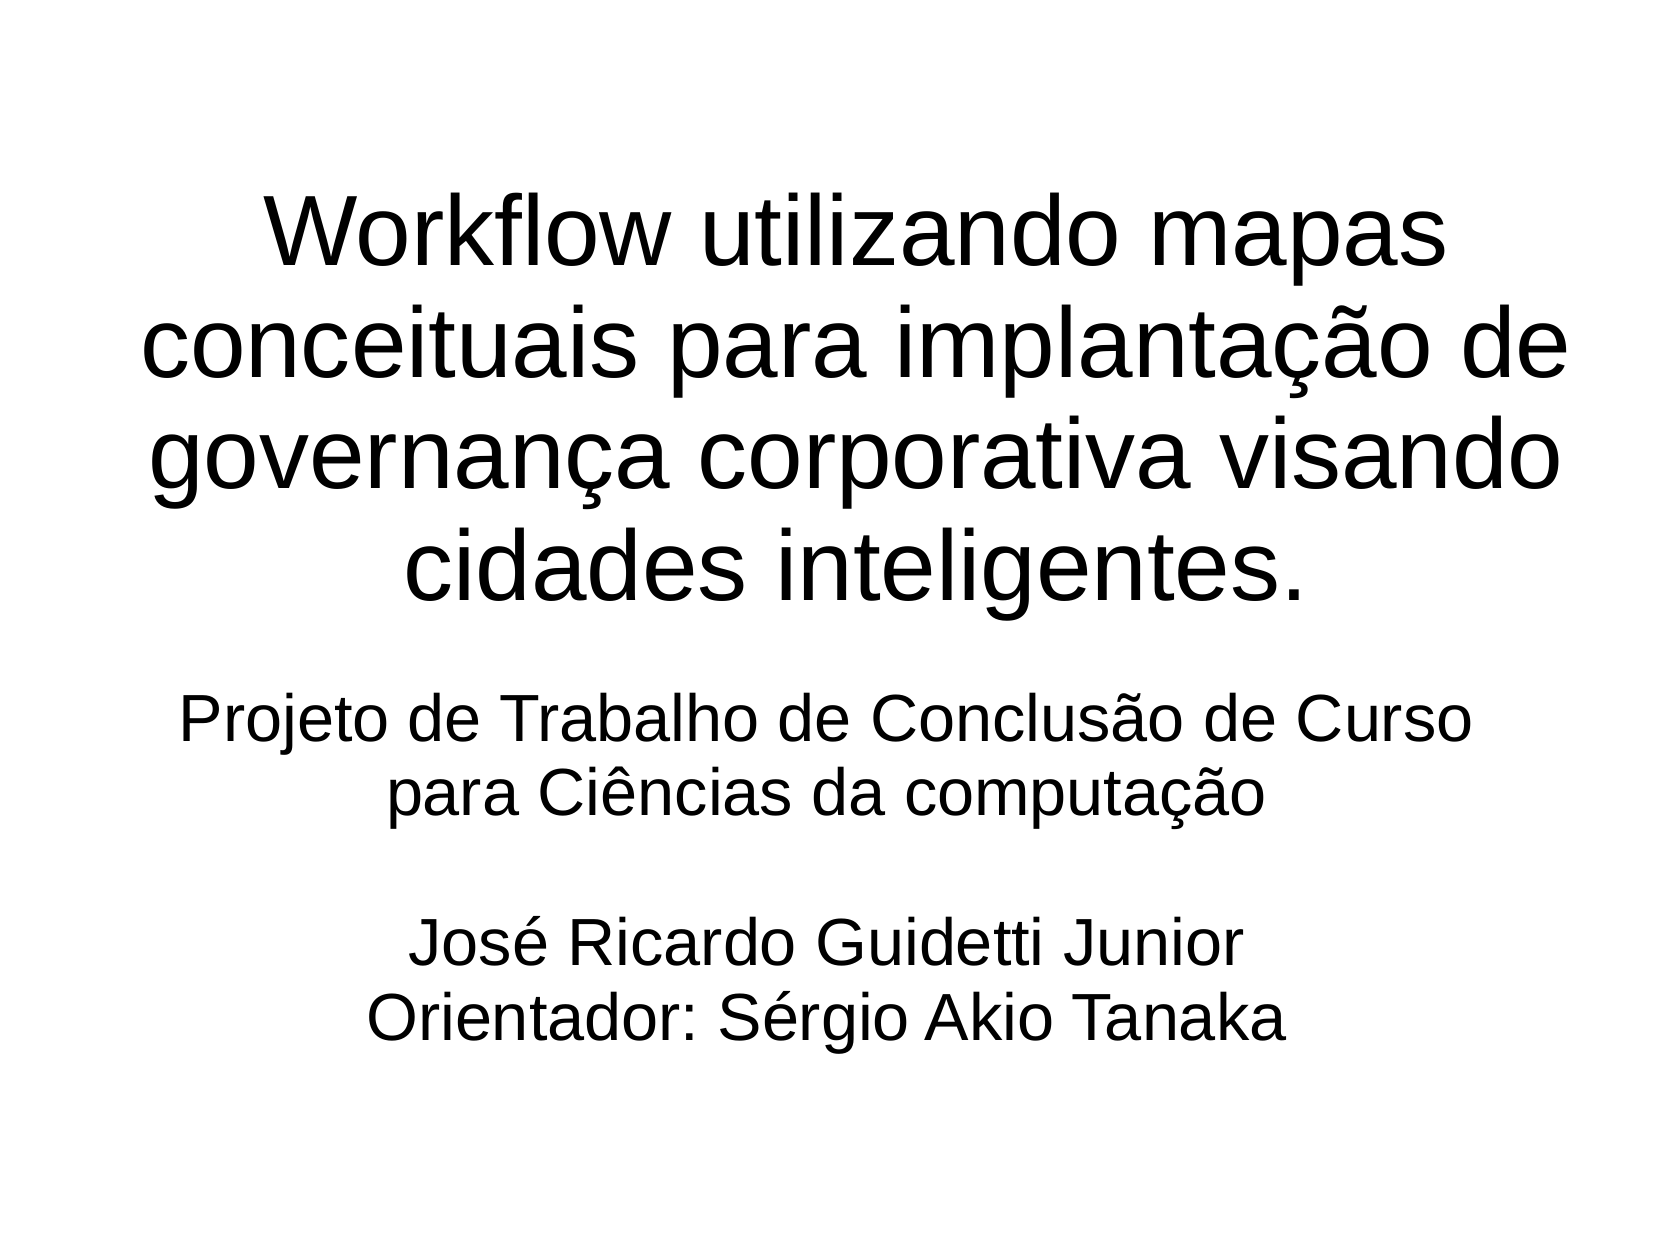

# Workflow utilizando mapas conceituais para implantação de governança corporativa visando cidades inteligentes.
Projeto de Trabalho de Conclusão de Curso
para Ciências da computação
José Ricardo Guidetti Junior
Orientador: Sérgio Akio Tanaka